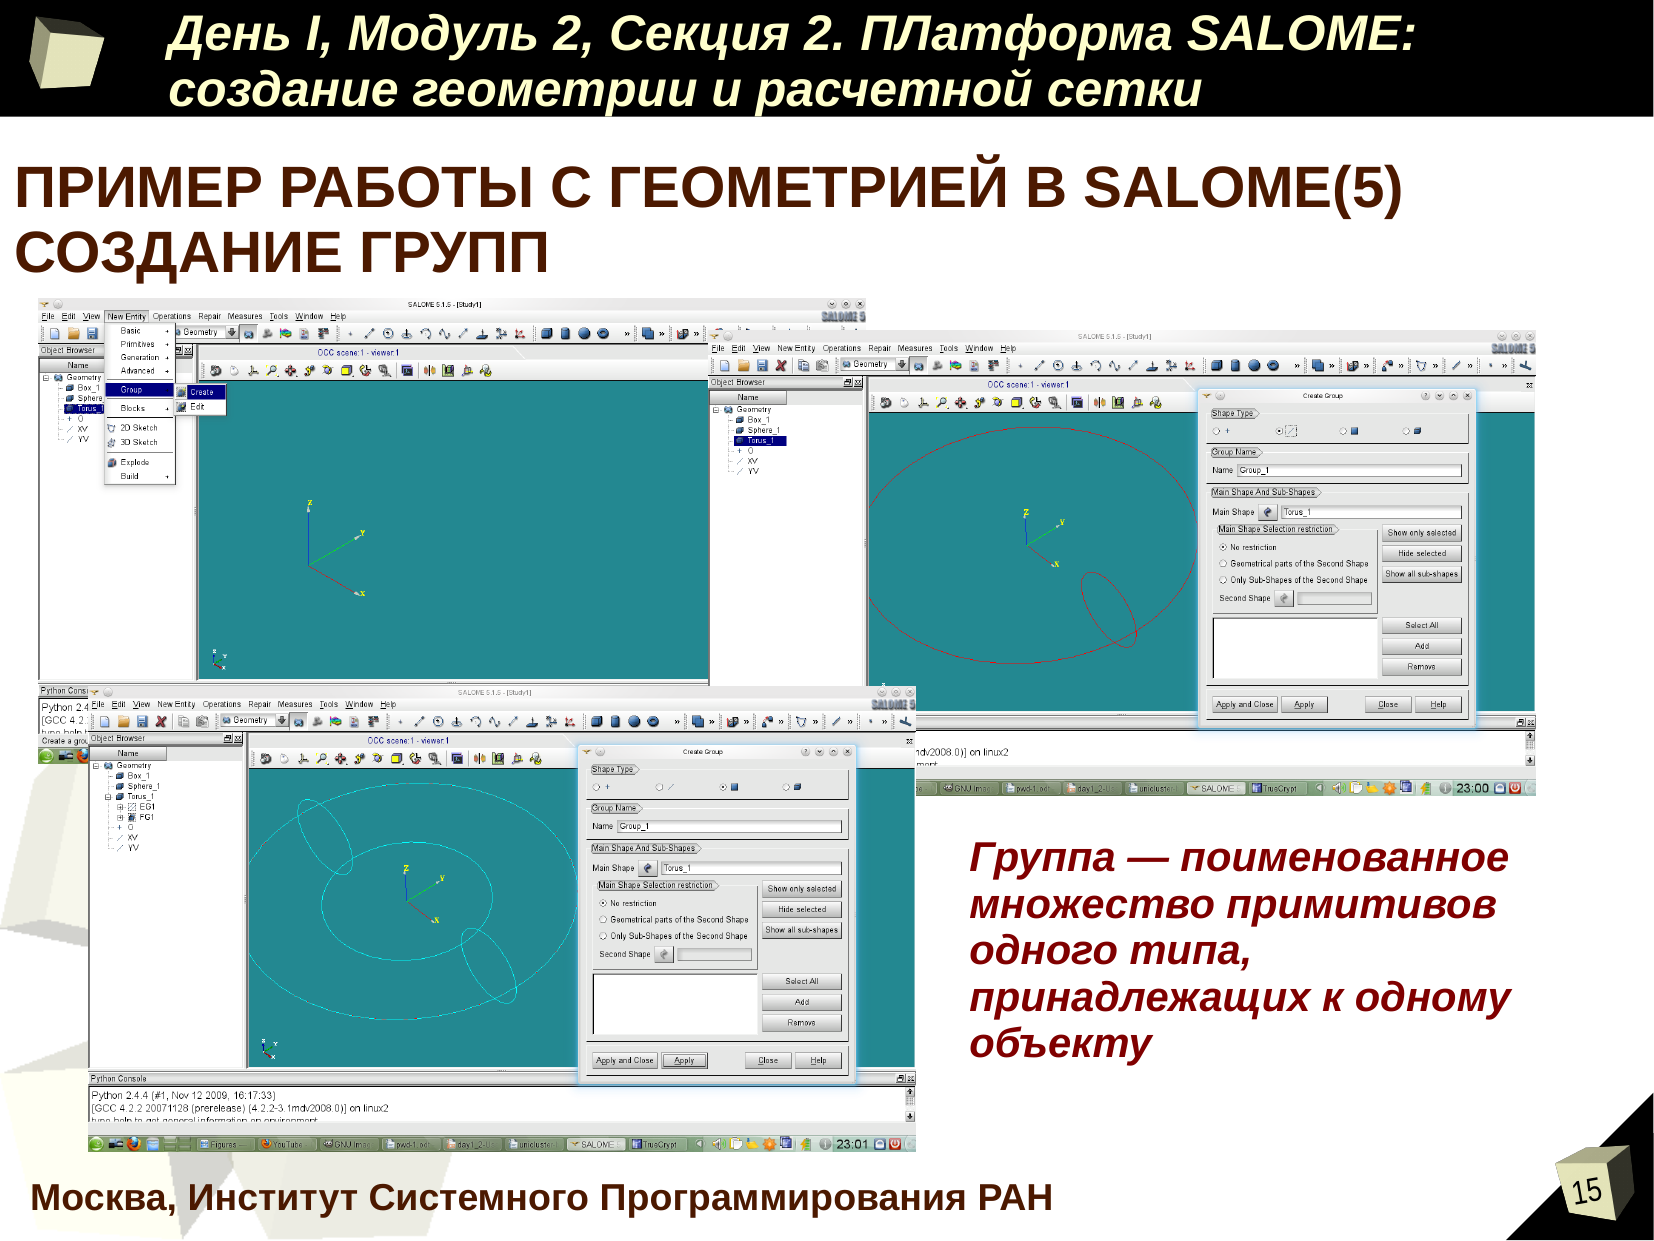

ПРИМЕР РАБОТЫ С ГЕОМЕТРИЕЙ В SALOME(5)
СОЗДАНИЕ ГРУПП
Группа — поименованное множество примитивов одного типа, принадлежащих к одному объекту